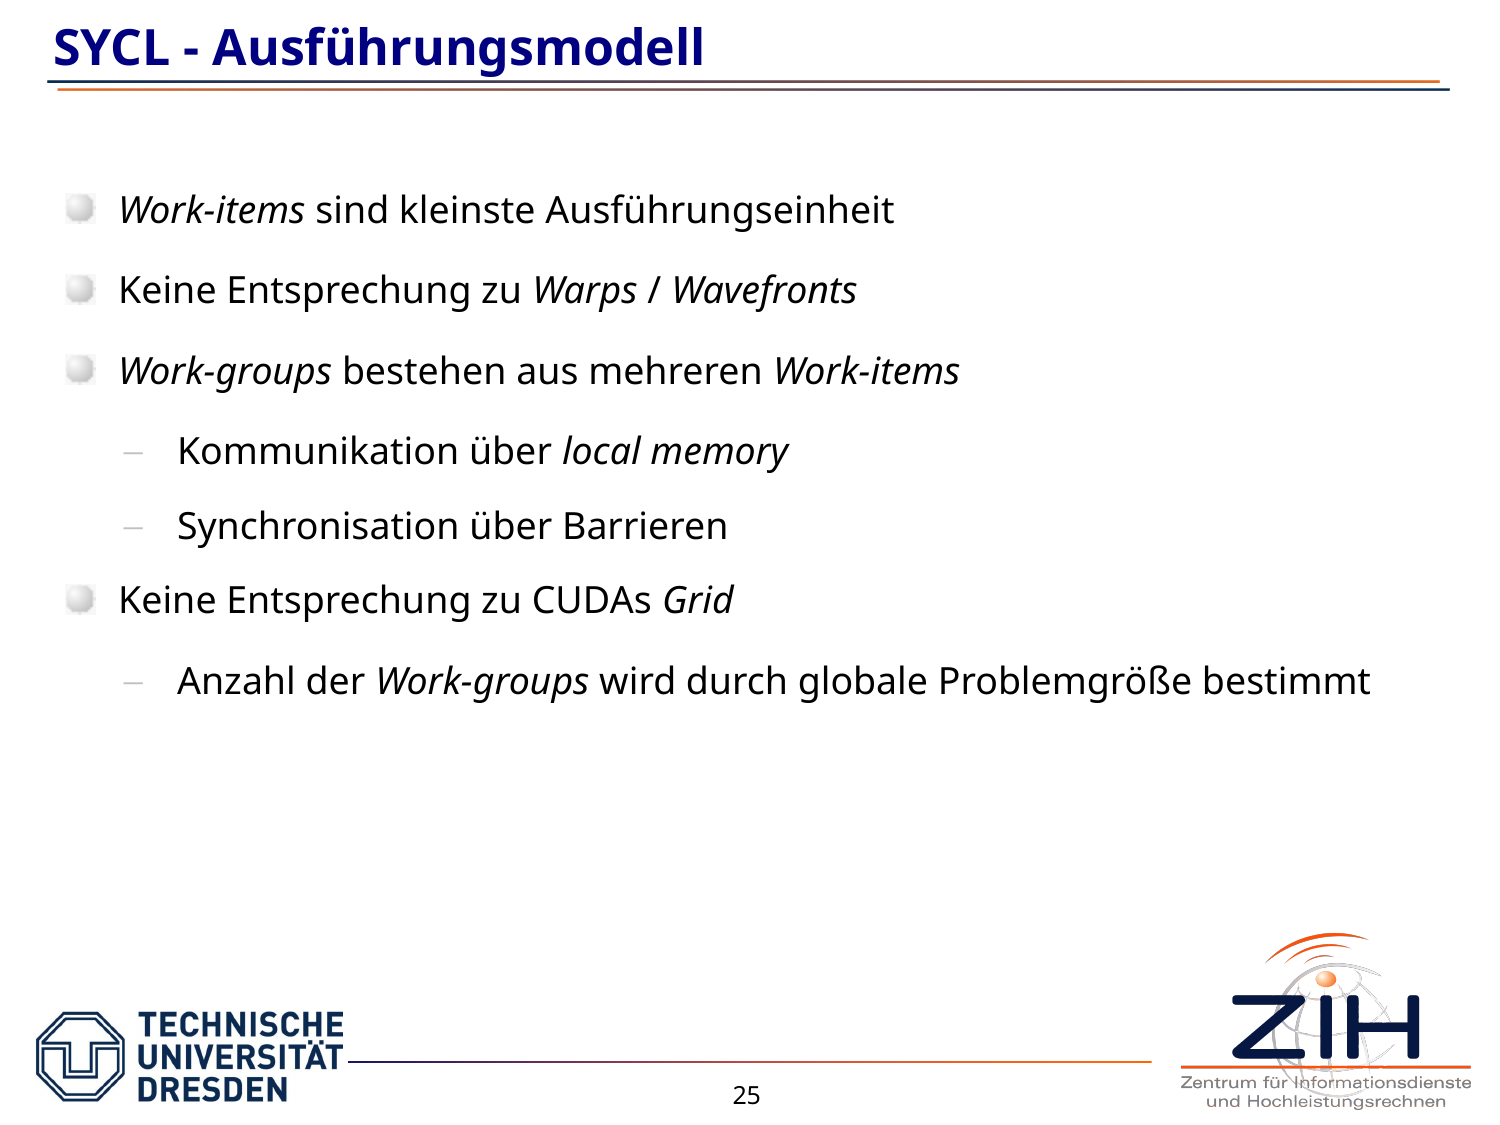

# SYCL - Ausführungsmodell
Work-items sind kleinste Ausführungseinheit
Keine Entsprechung zu Warps / Wavefronts
Work-groups bestehen aus mehreren Work-items
Kommunikation über local memory
Synchronisation über Barrieren
Keine Entsprechung zu CUDAs Grid
Anzahl der Work-groups wird durch globale Problemgröße bestimmt
25